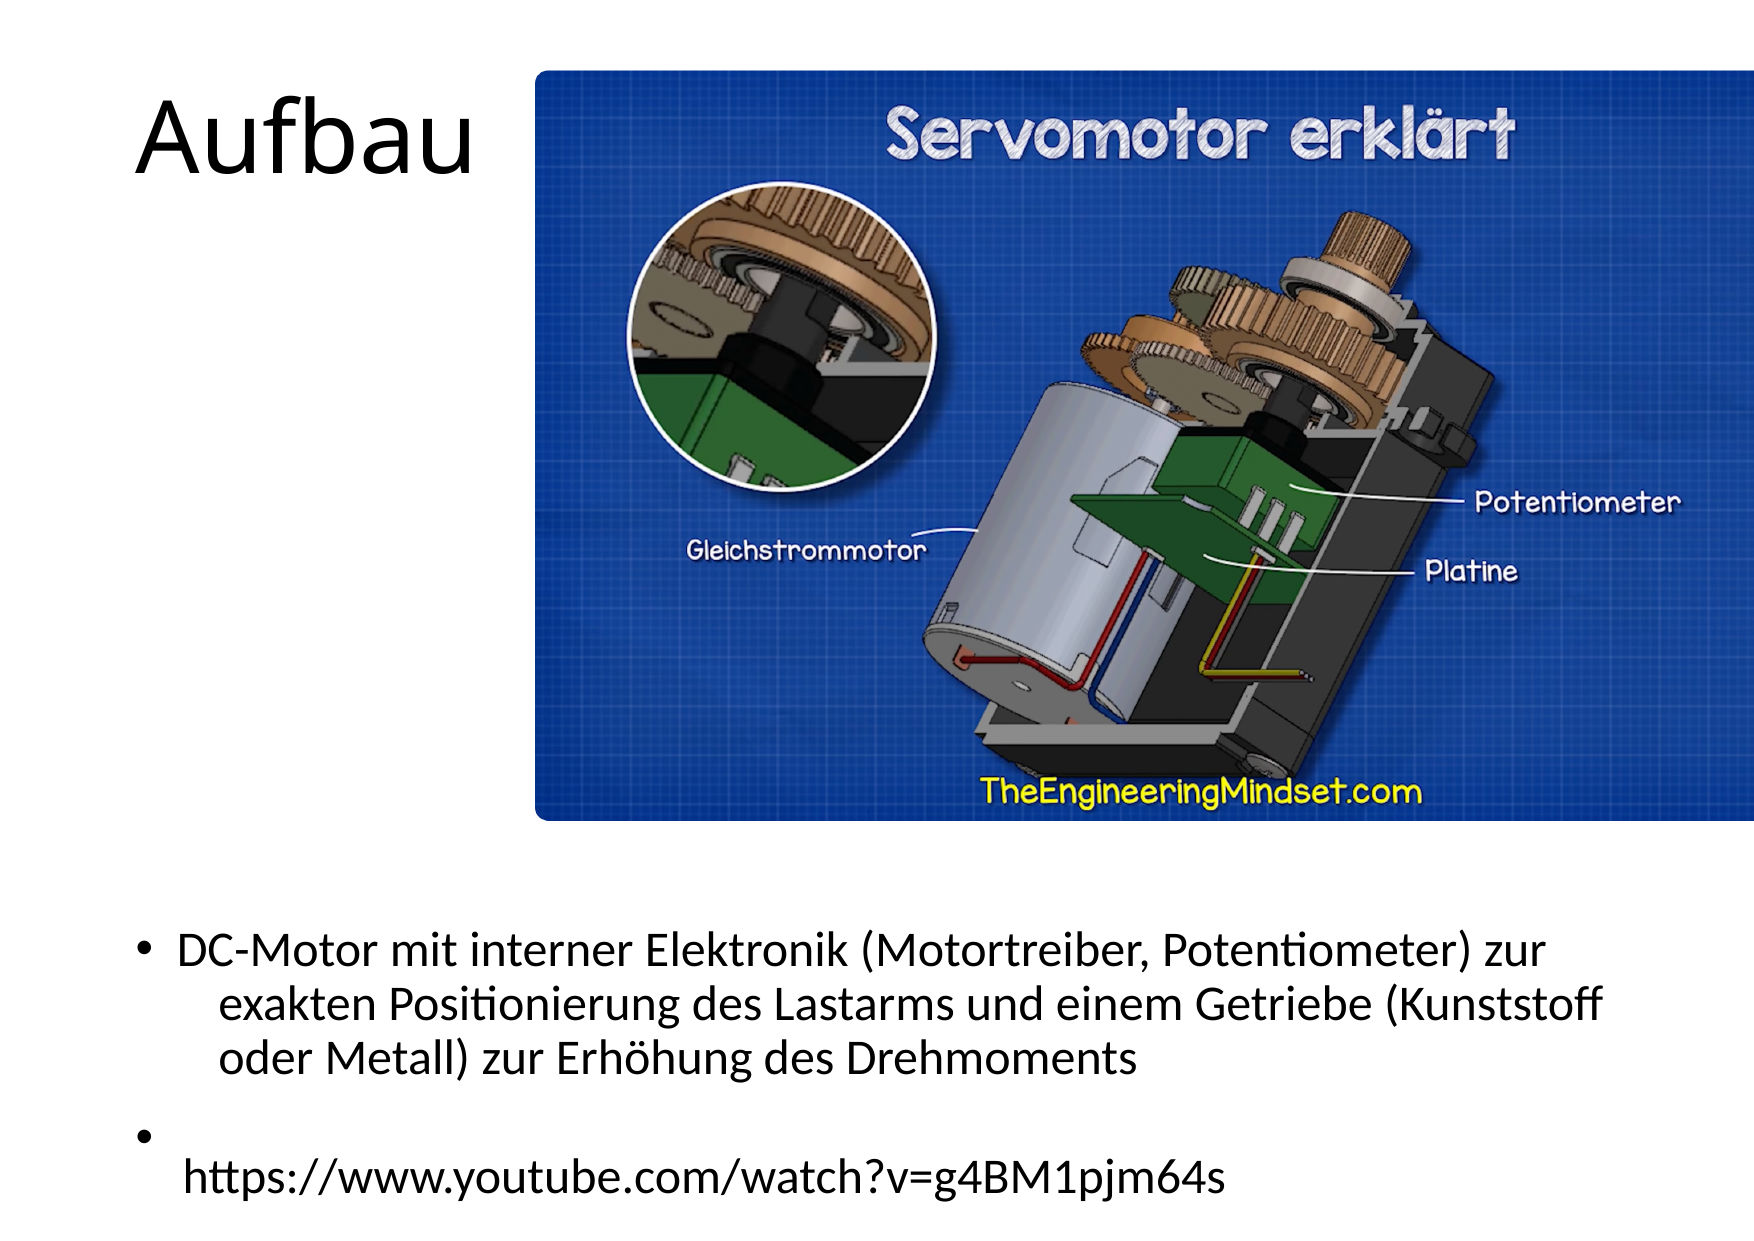

# Aufbau
DC-Motor mit interner Elektronik (Motortreiber, Potentiometer) zur exakten Positionierung des Lastarms und einem Getriebe (Kunststoff oder Metall) zur Erhöhung des Drehmoments
https://www.youtube.com/watch?v=g4BM1pjm64s